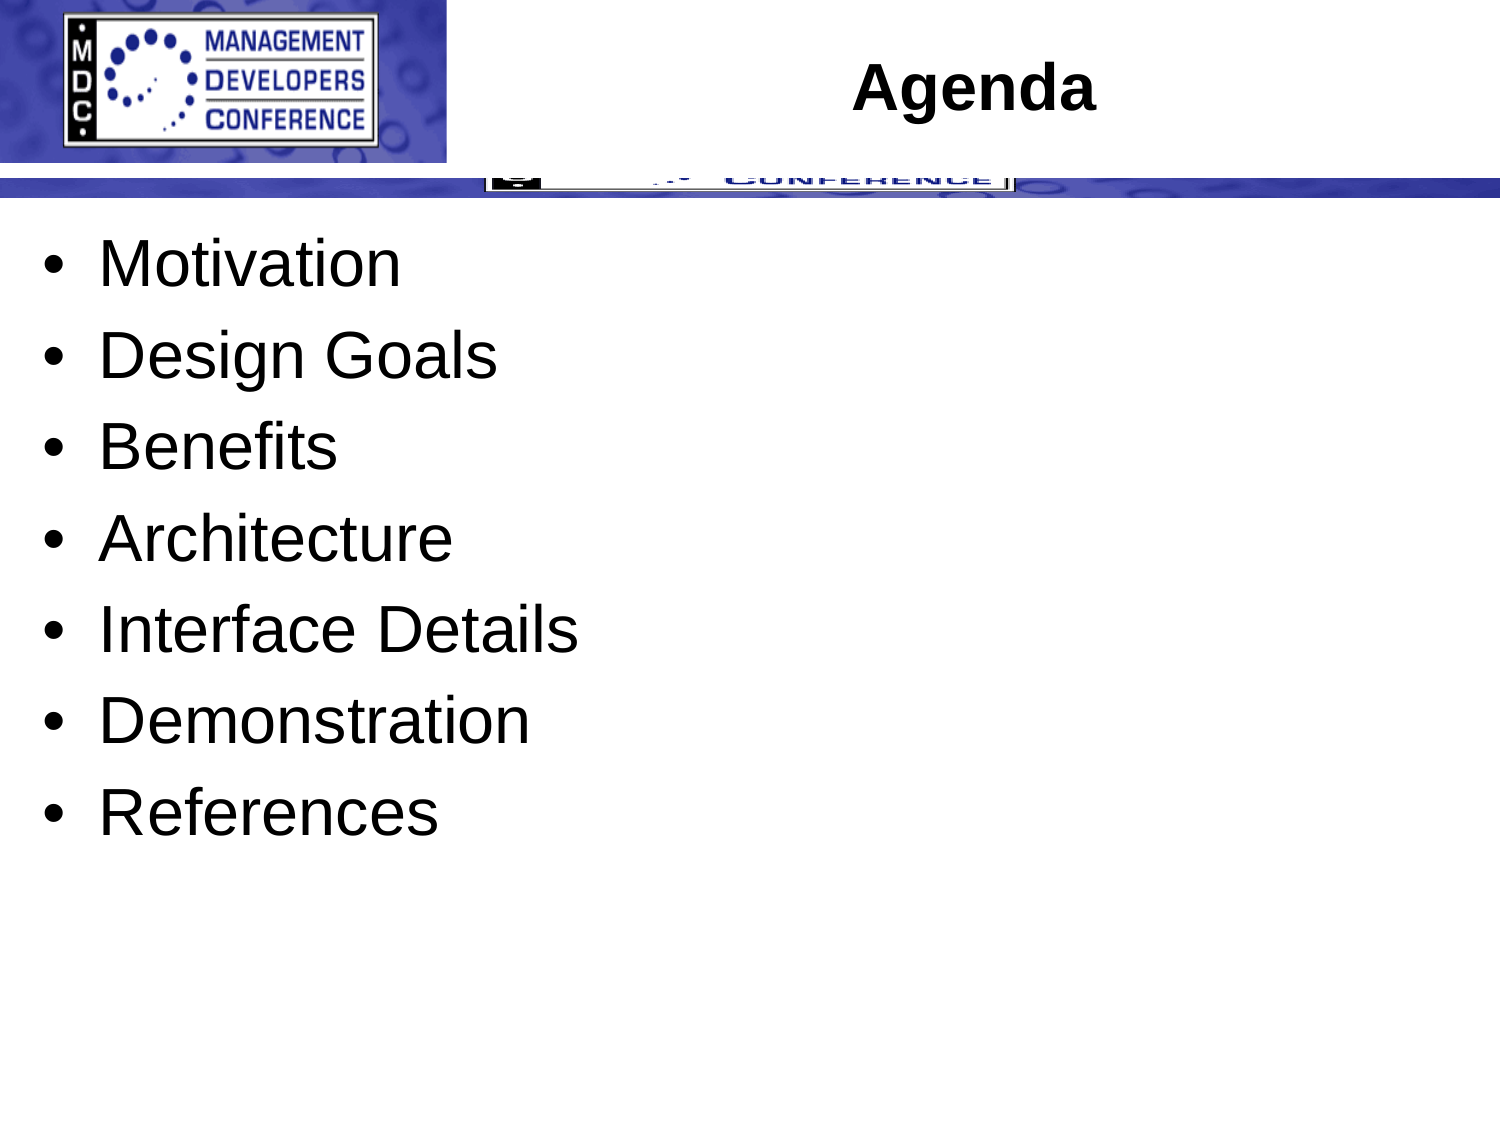

# Agenda
Motivation
Design Goals
Benefits
Architecture
Interface Details
Demonstration
References